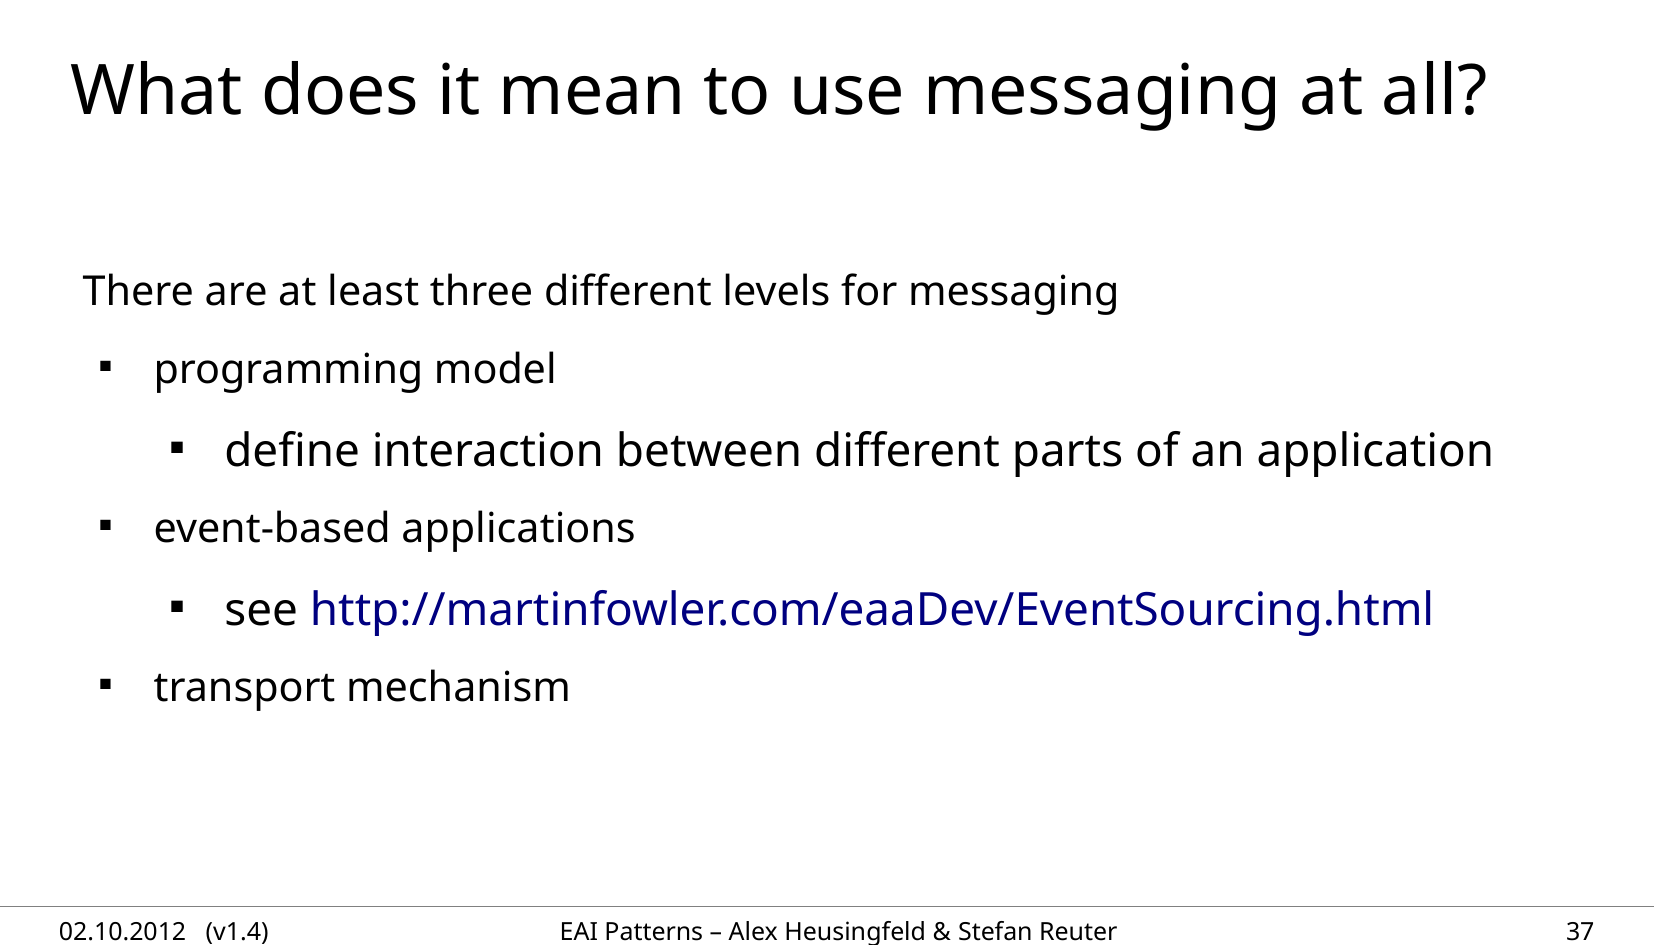

# What does it mean to use messaging at all?
There are at least three different levels for messaging
programming model
define interaction between different parts of an application
event-based applications
see http://martinfowler.com/eaaDev/EventSourcing.html
transport mechanism
2012-08-30
EAI Patterns - Alex Heusingfeld & Stefan Reuter
37